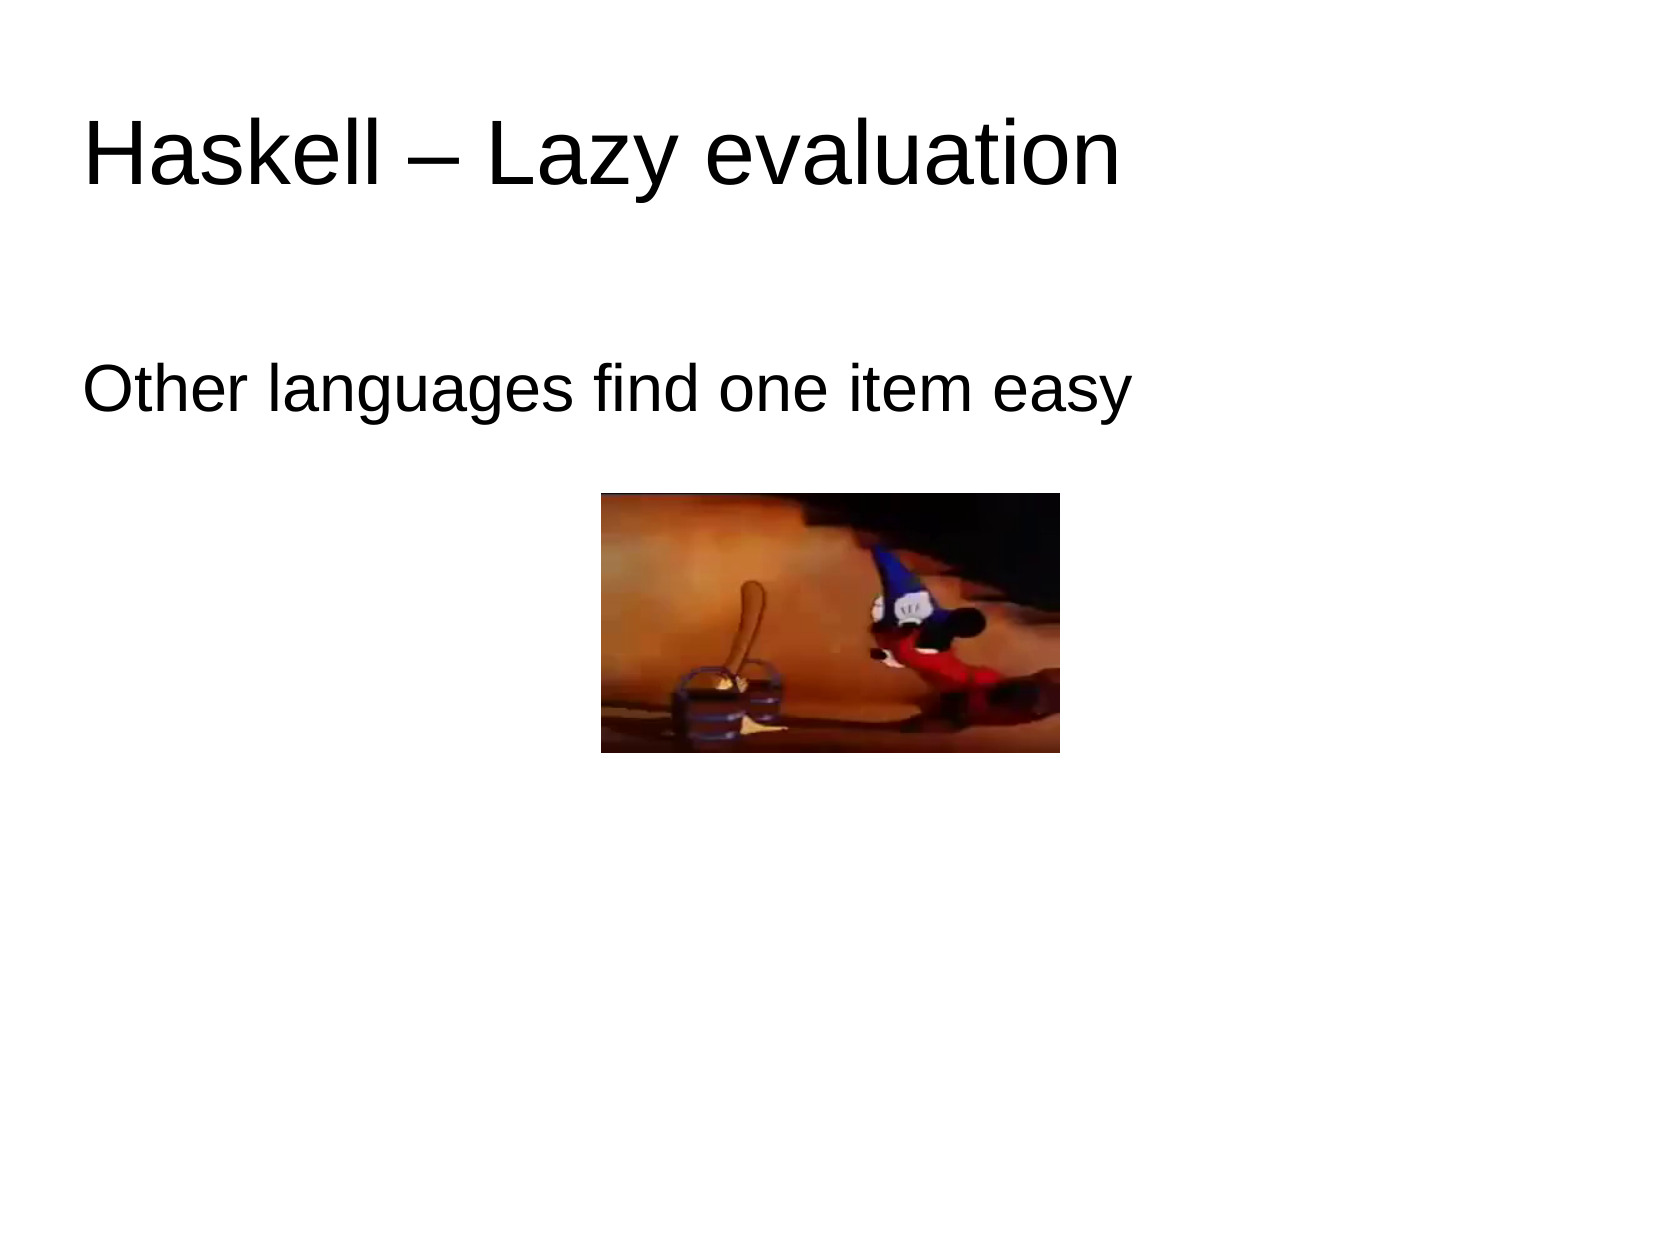

# Haskell – Lazy evaluation
Other languages find one item easy